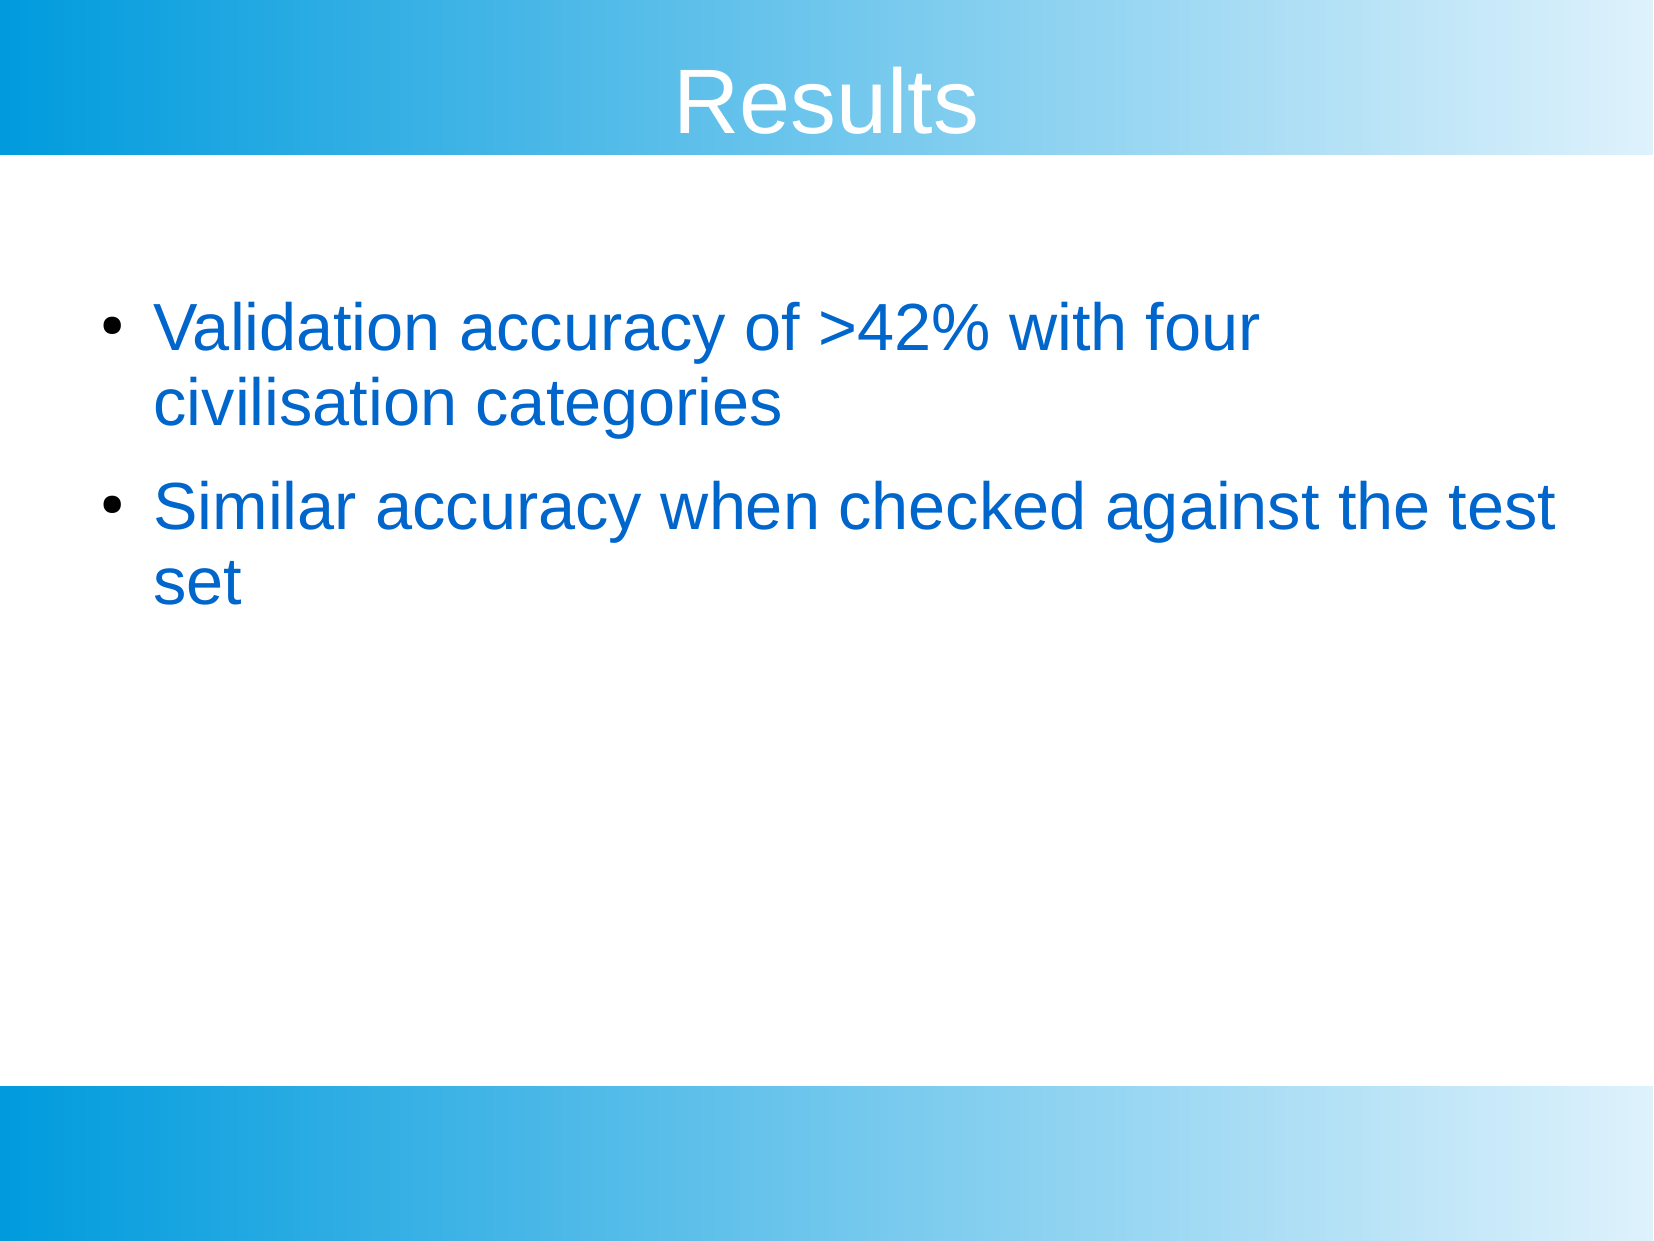

# Results
Validation accuracy of >42% with four civilisation categories
Similar accuracy when checked against the test set